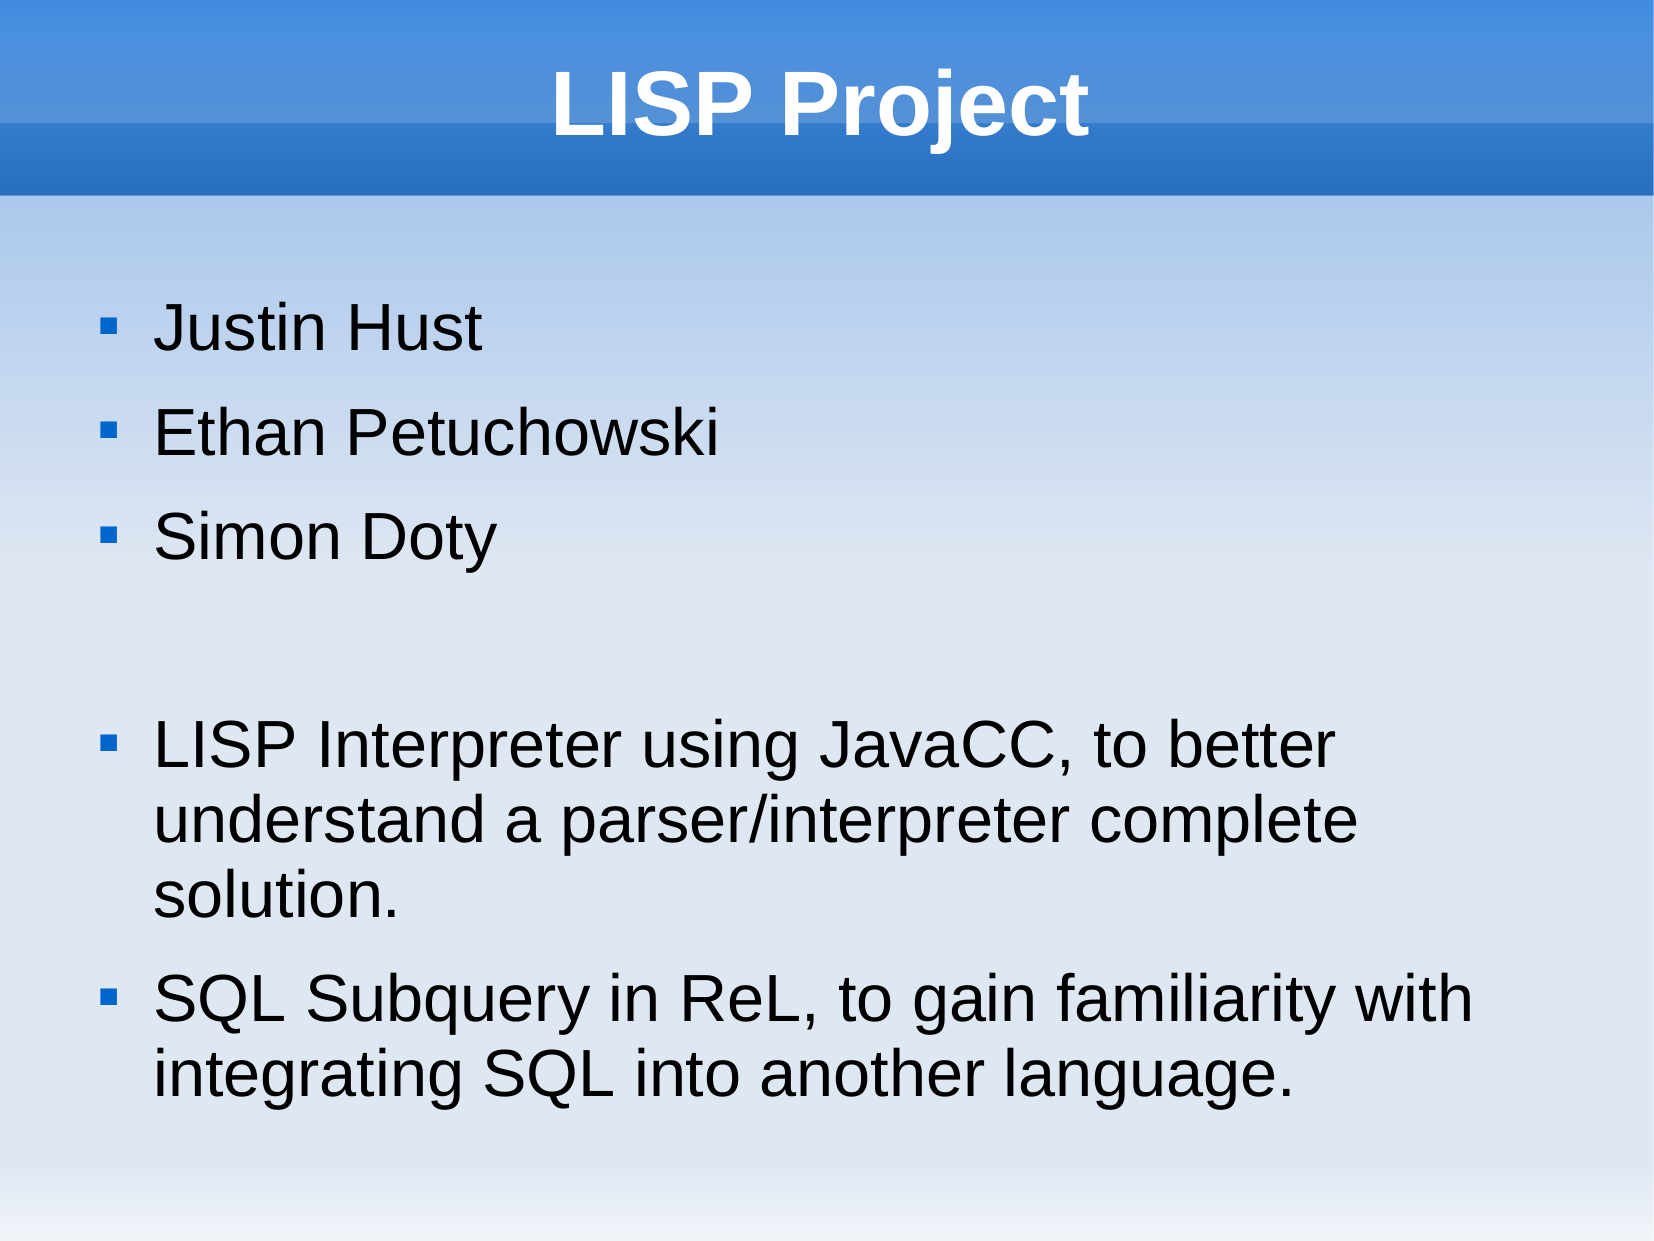

# LISP Project
Justin Hust
Ethan Petuchowski
Simon Doty
LISP Interpreter using JavaCC, to better understand a parser/interpreter complete solution.
SQL Subquery in ReL, to gain familiarity with integrating SQL into another language.